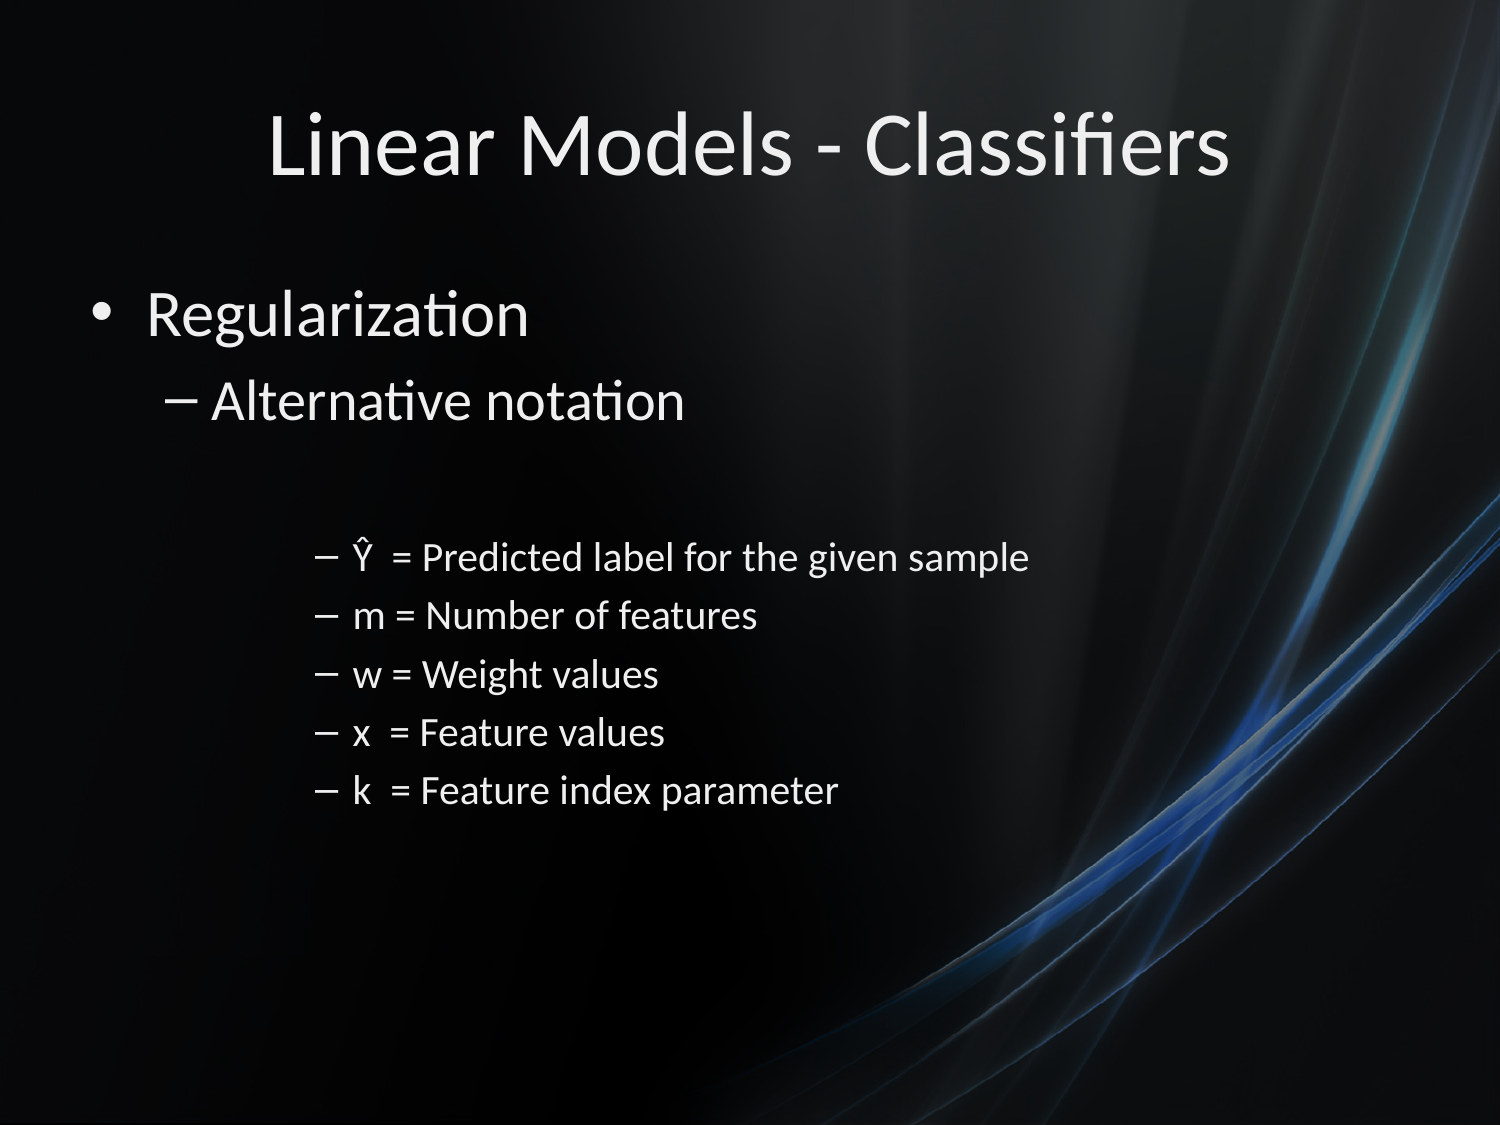

# Linear Models - Classifiers
Regularization
Alternative notation
Ŷ = Predicted label for the given sample
m = Number of features
w = Weight values
x = Feature values
k = Feature index parameter